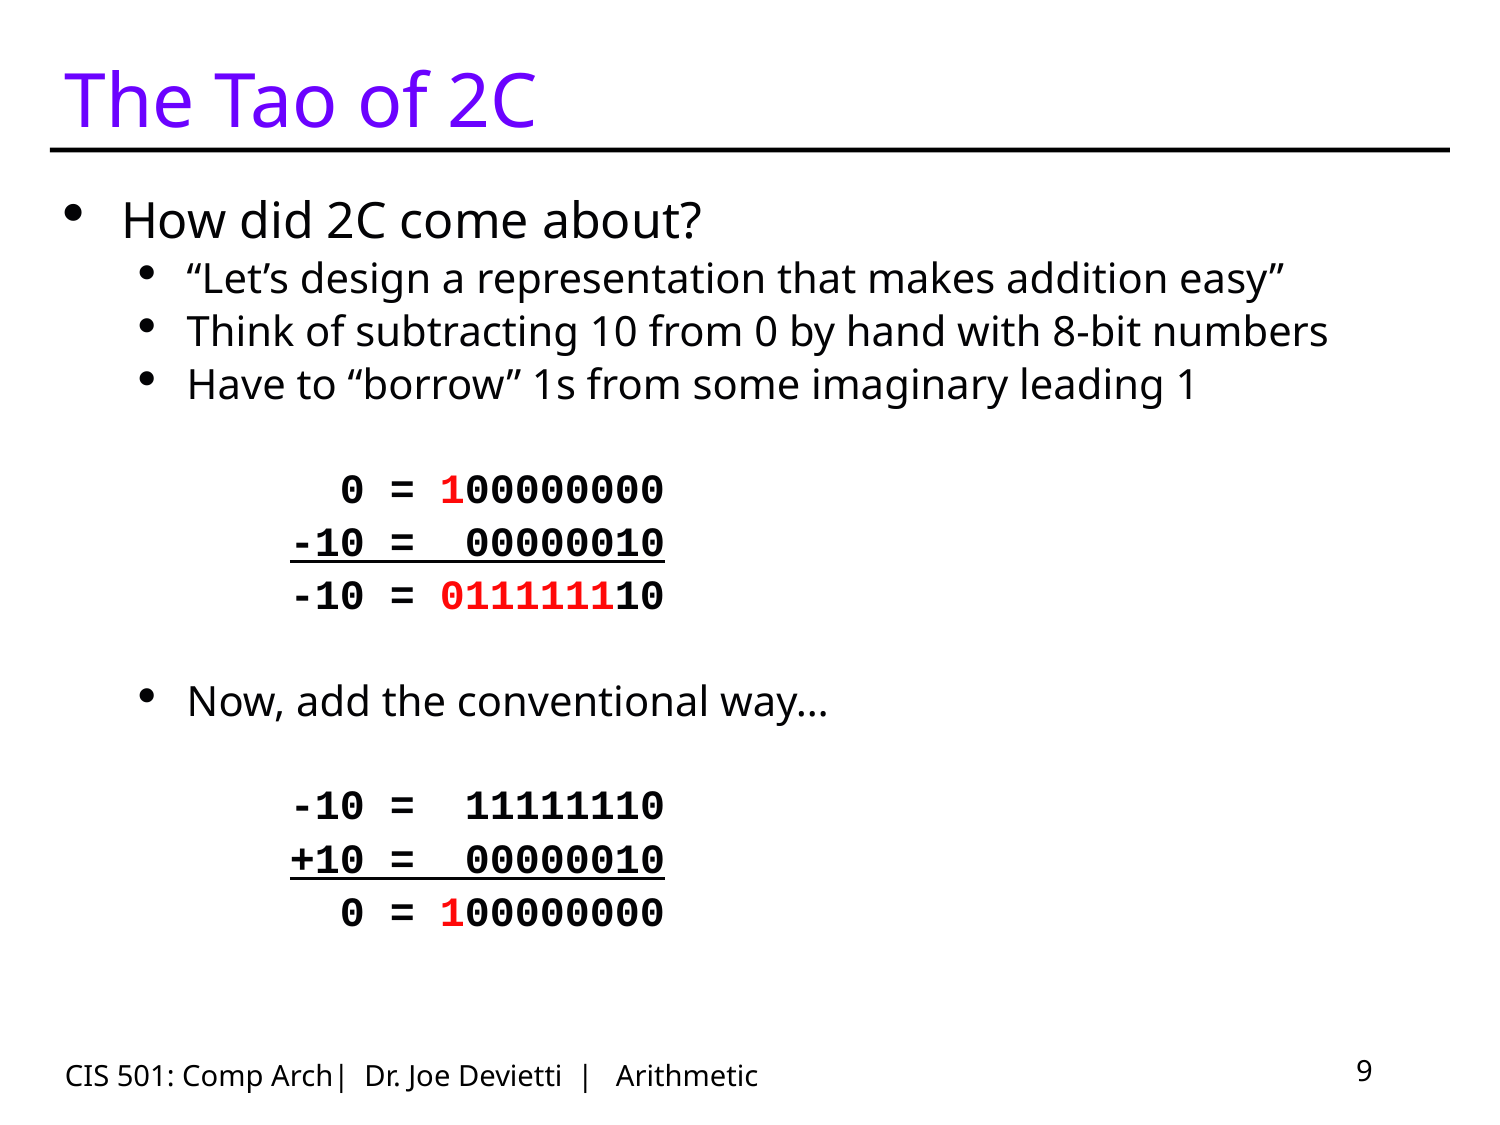

The Tao of 2C
How did 2C come about?
“Let’s design a representation that makes addition easy”
Think of subtracting 10 from 0 by hand with 8-bit numbers
Have to “borrow” 1s from some imaginary leading 1
 0 = 100000000
-10 = 00000010
-10 = 011111110
Now, add the conventional way…
-10 = 11111110
+10 = 00000010
 0 = 100000000
CIS 501: Comp Arch| Dr. Joe Devietti | Arithmetic